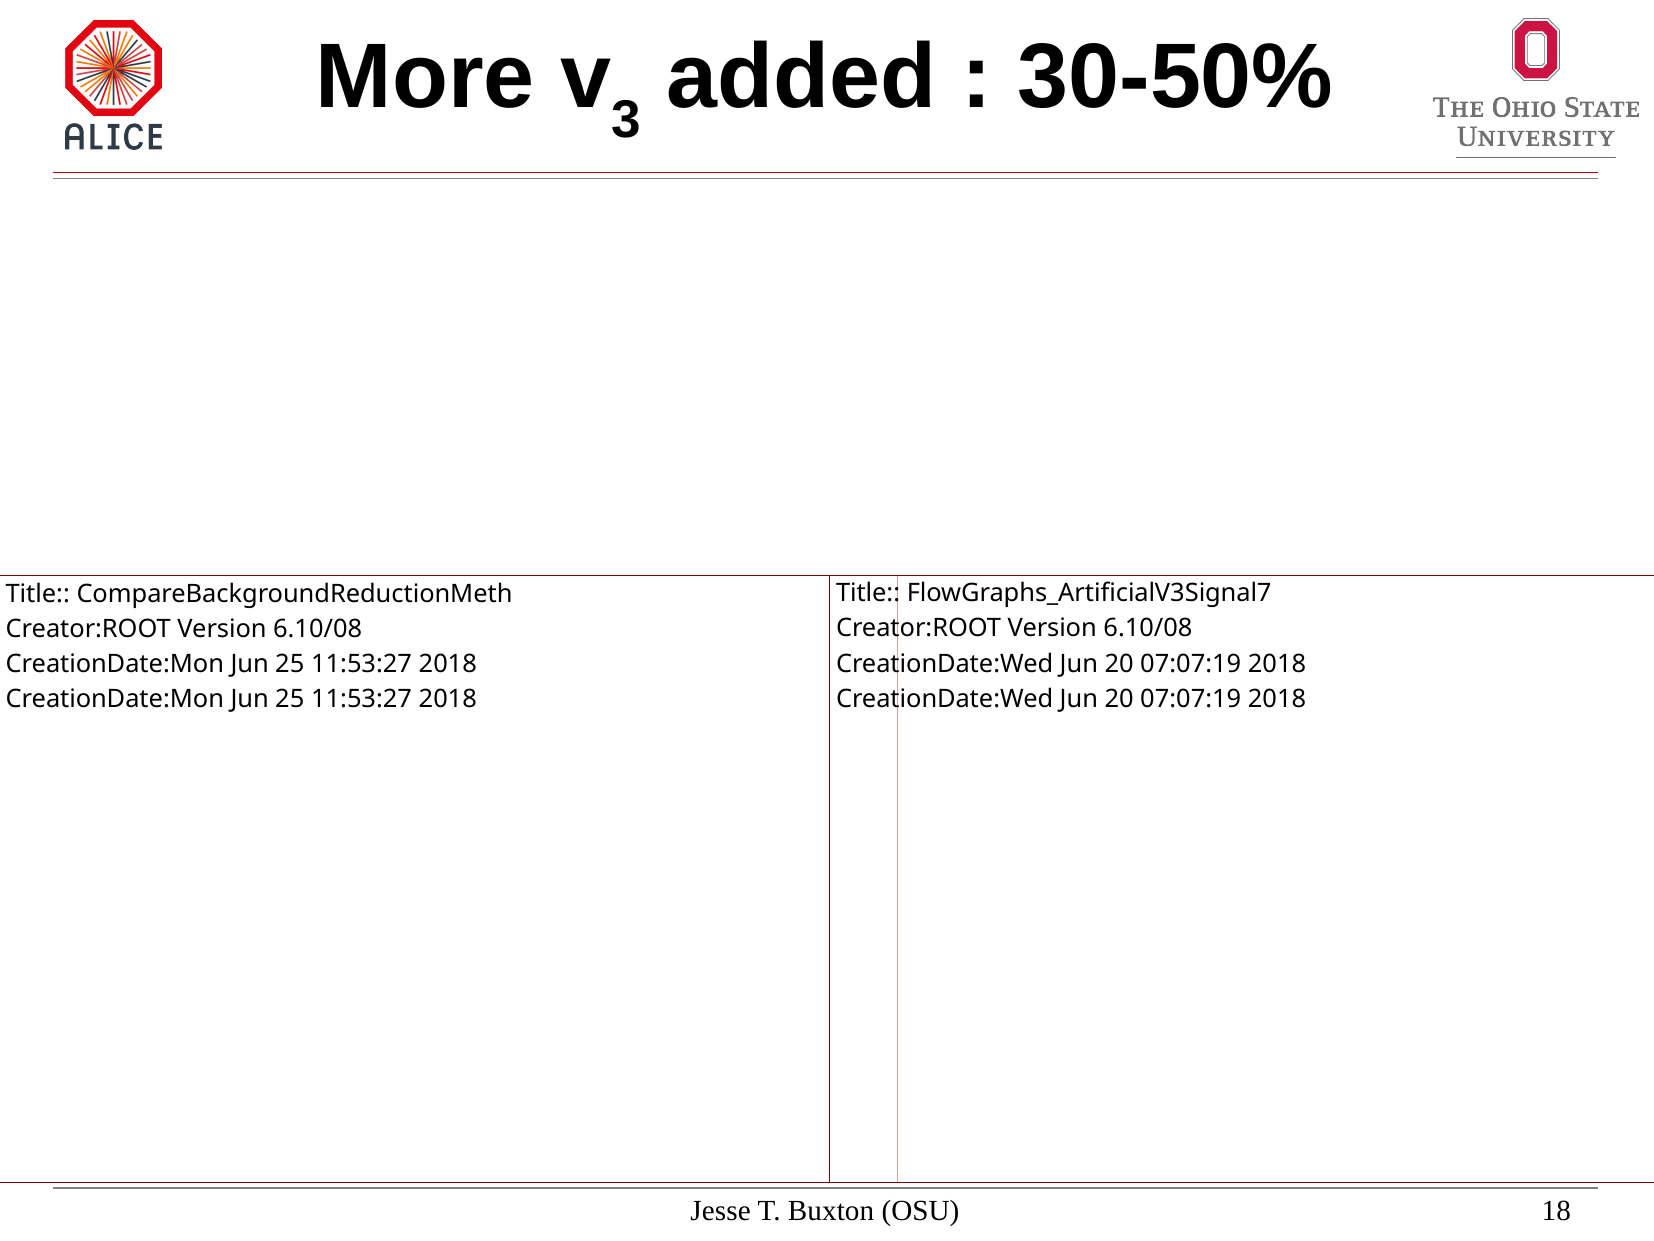

# More v3 added : 30-50%
Jesse T. Buxton (OSU)
18